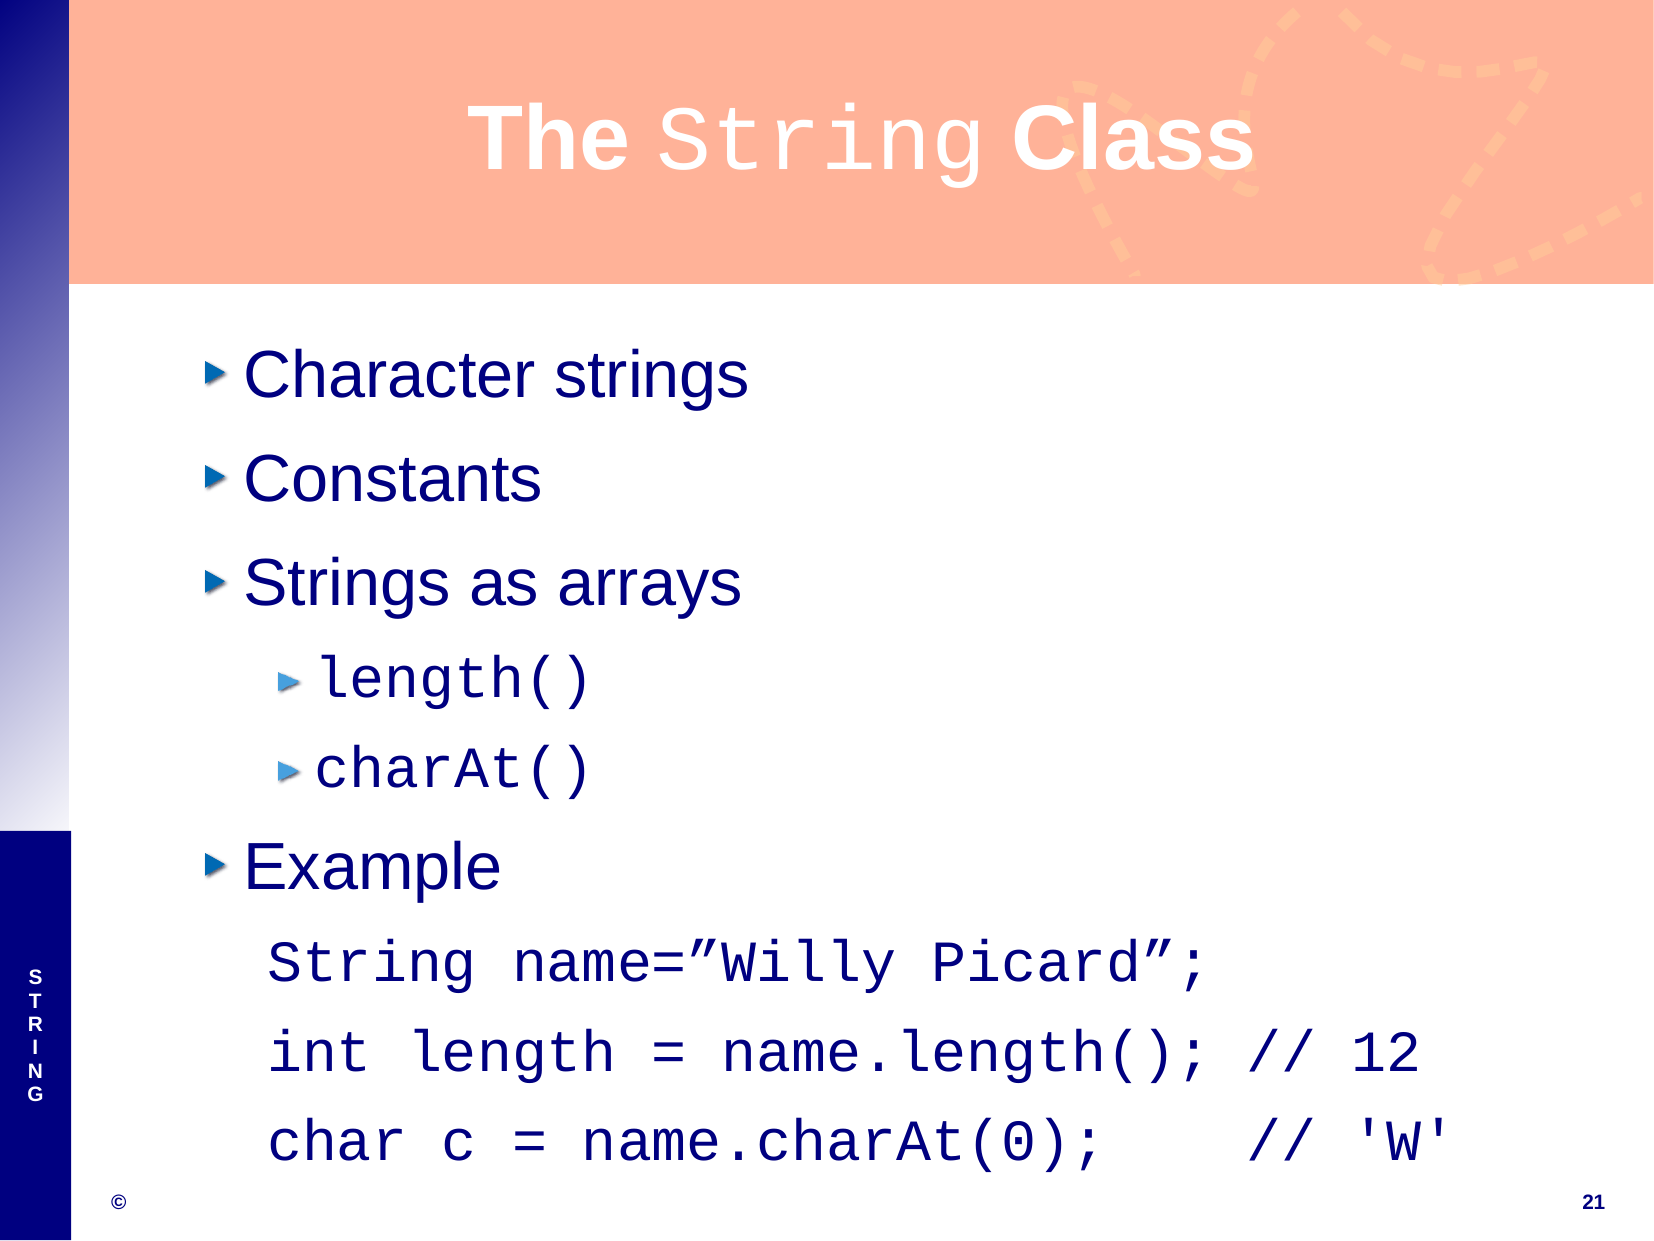

The String Class
# Character strings
Constants
Strings as arrays
length()
charAt()
Example
String name=”Willy Picard”;
int length = name.length(); // 12
char c = name.charAt(0); // 'W'
S
T
R
I
N
G